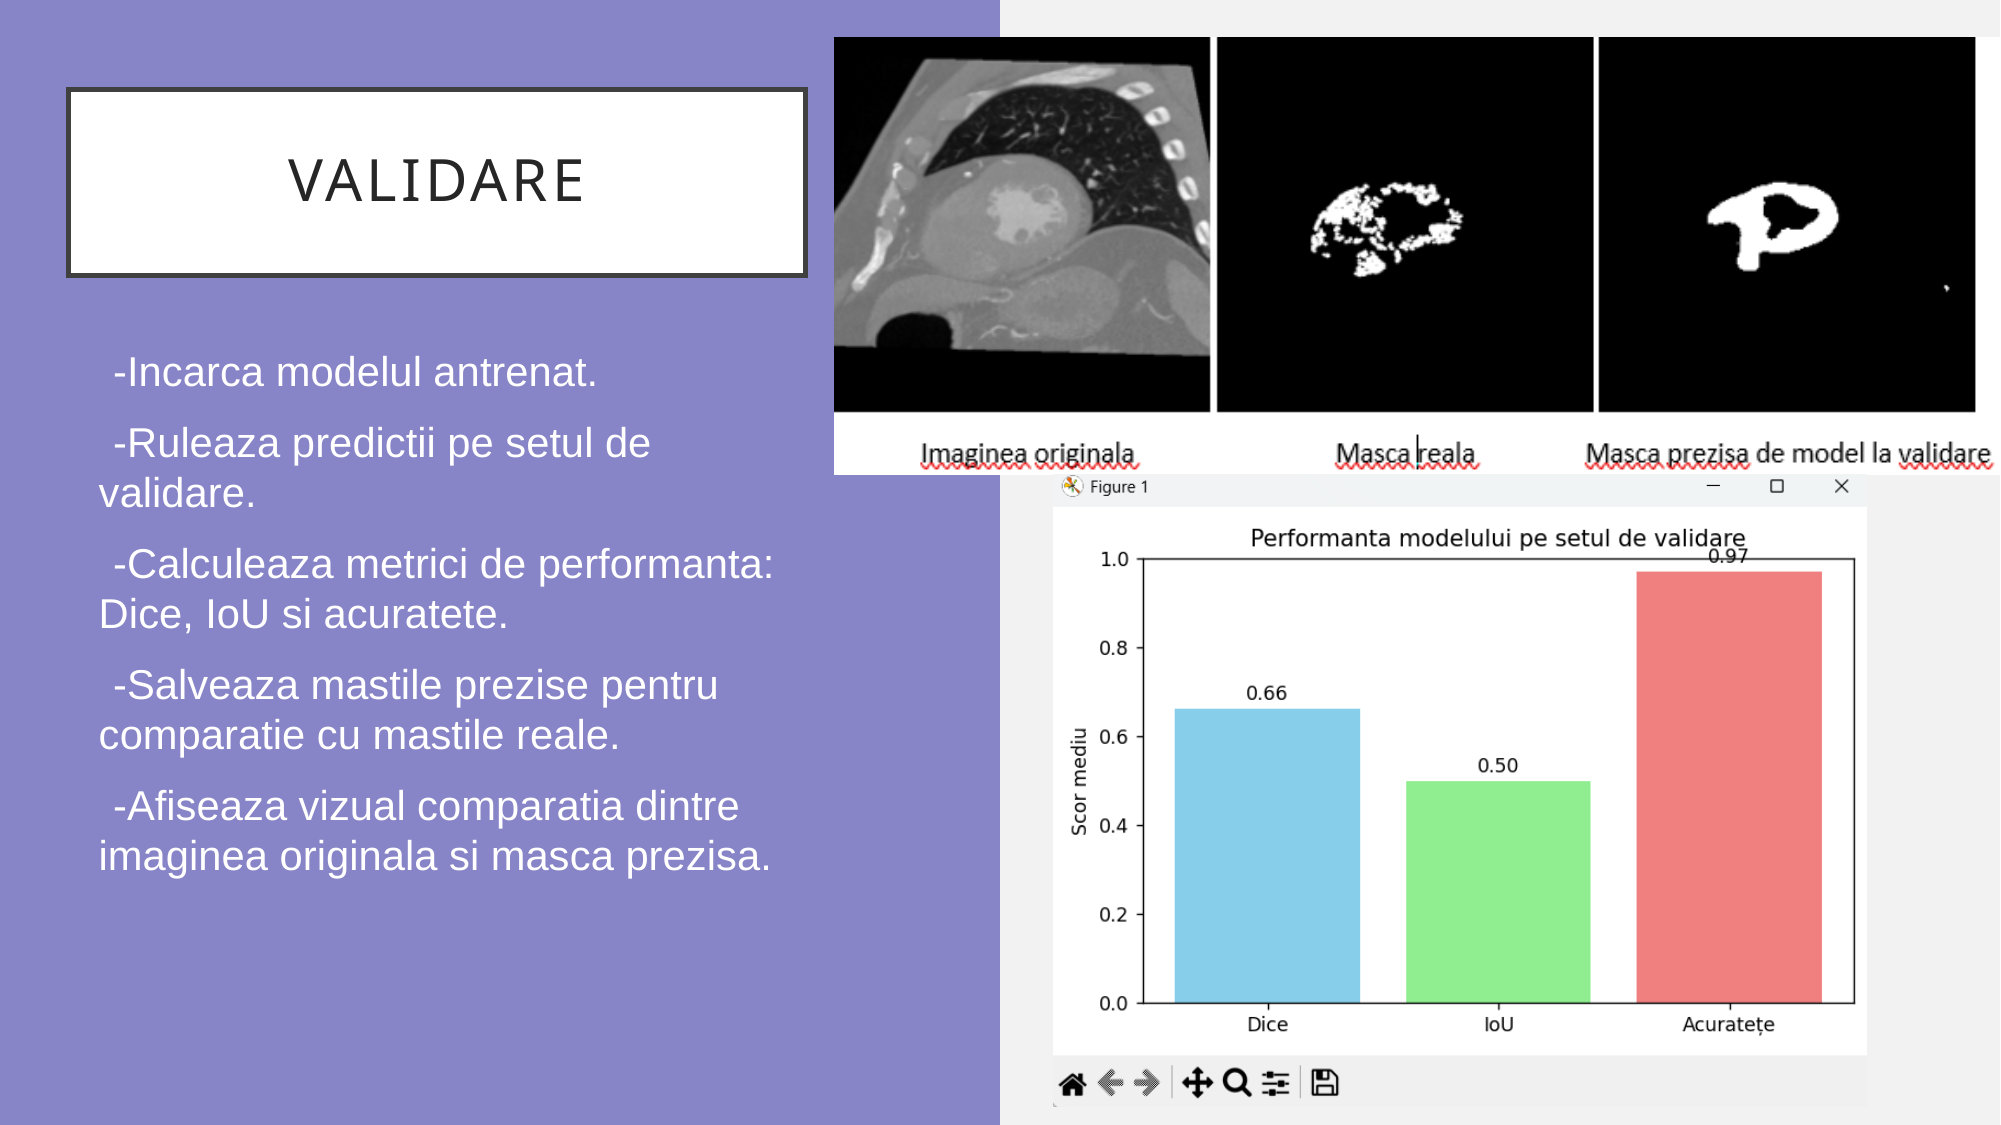

# Validare
-Incarca modelul antrenat.
-Ruleaza predictii pe setul de validare.
-Calculeaza metrici de performanta: Dice, IoU si acuratete.
-Salveaza mastile prezise pentru comparatie cu mastile reale.
-Afiseaza vizual comparatia dintre imaginea originala si masca prezisa.